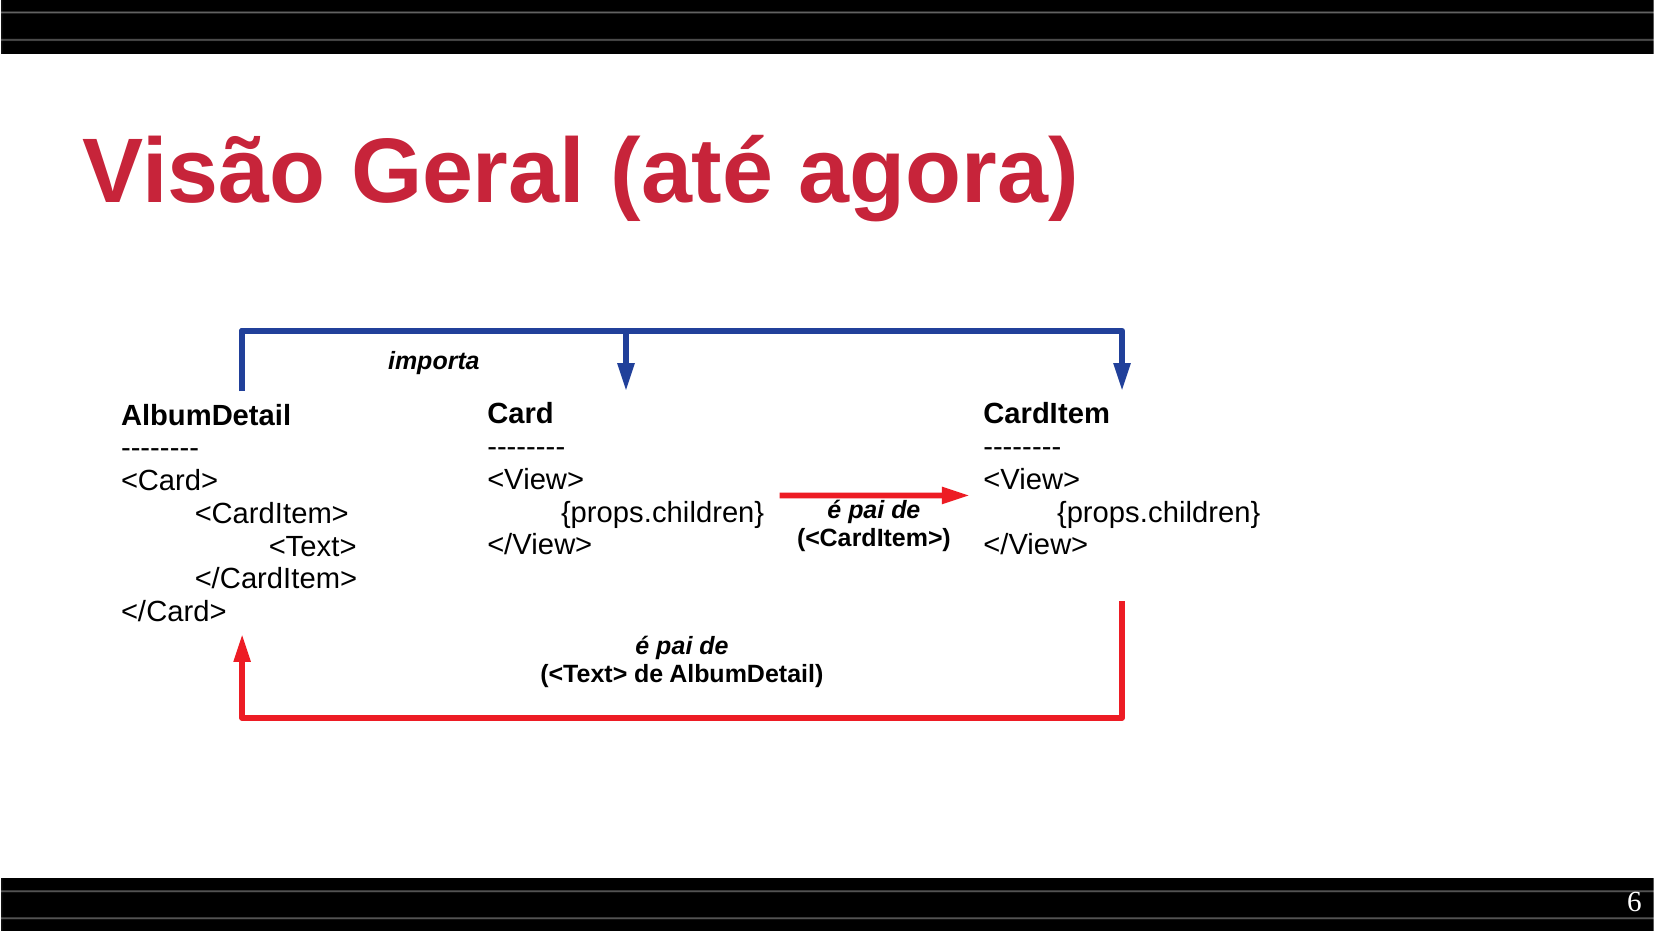

# Visão Geral (até agora)
CardItem
--------
<View>
	{props.children}
</View>
Card
--------
<View>
	{props.children}
</View>
AlbumDetail
--------
<Card>
	<CardItem>
		<Text>
	</CardItem>
</Card>